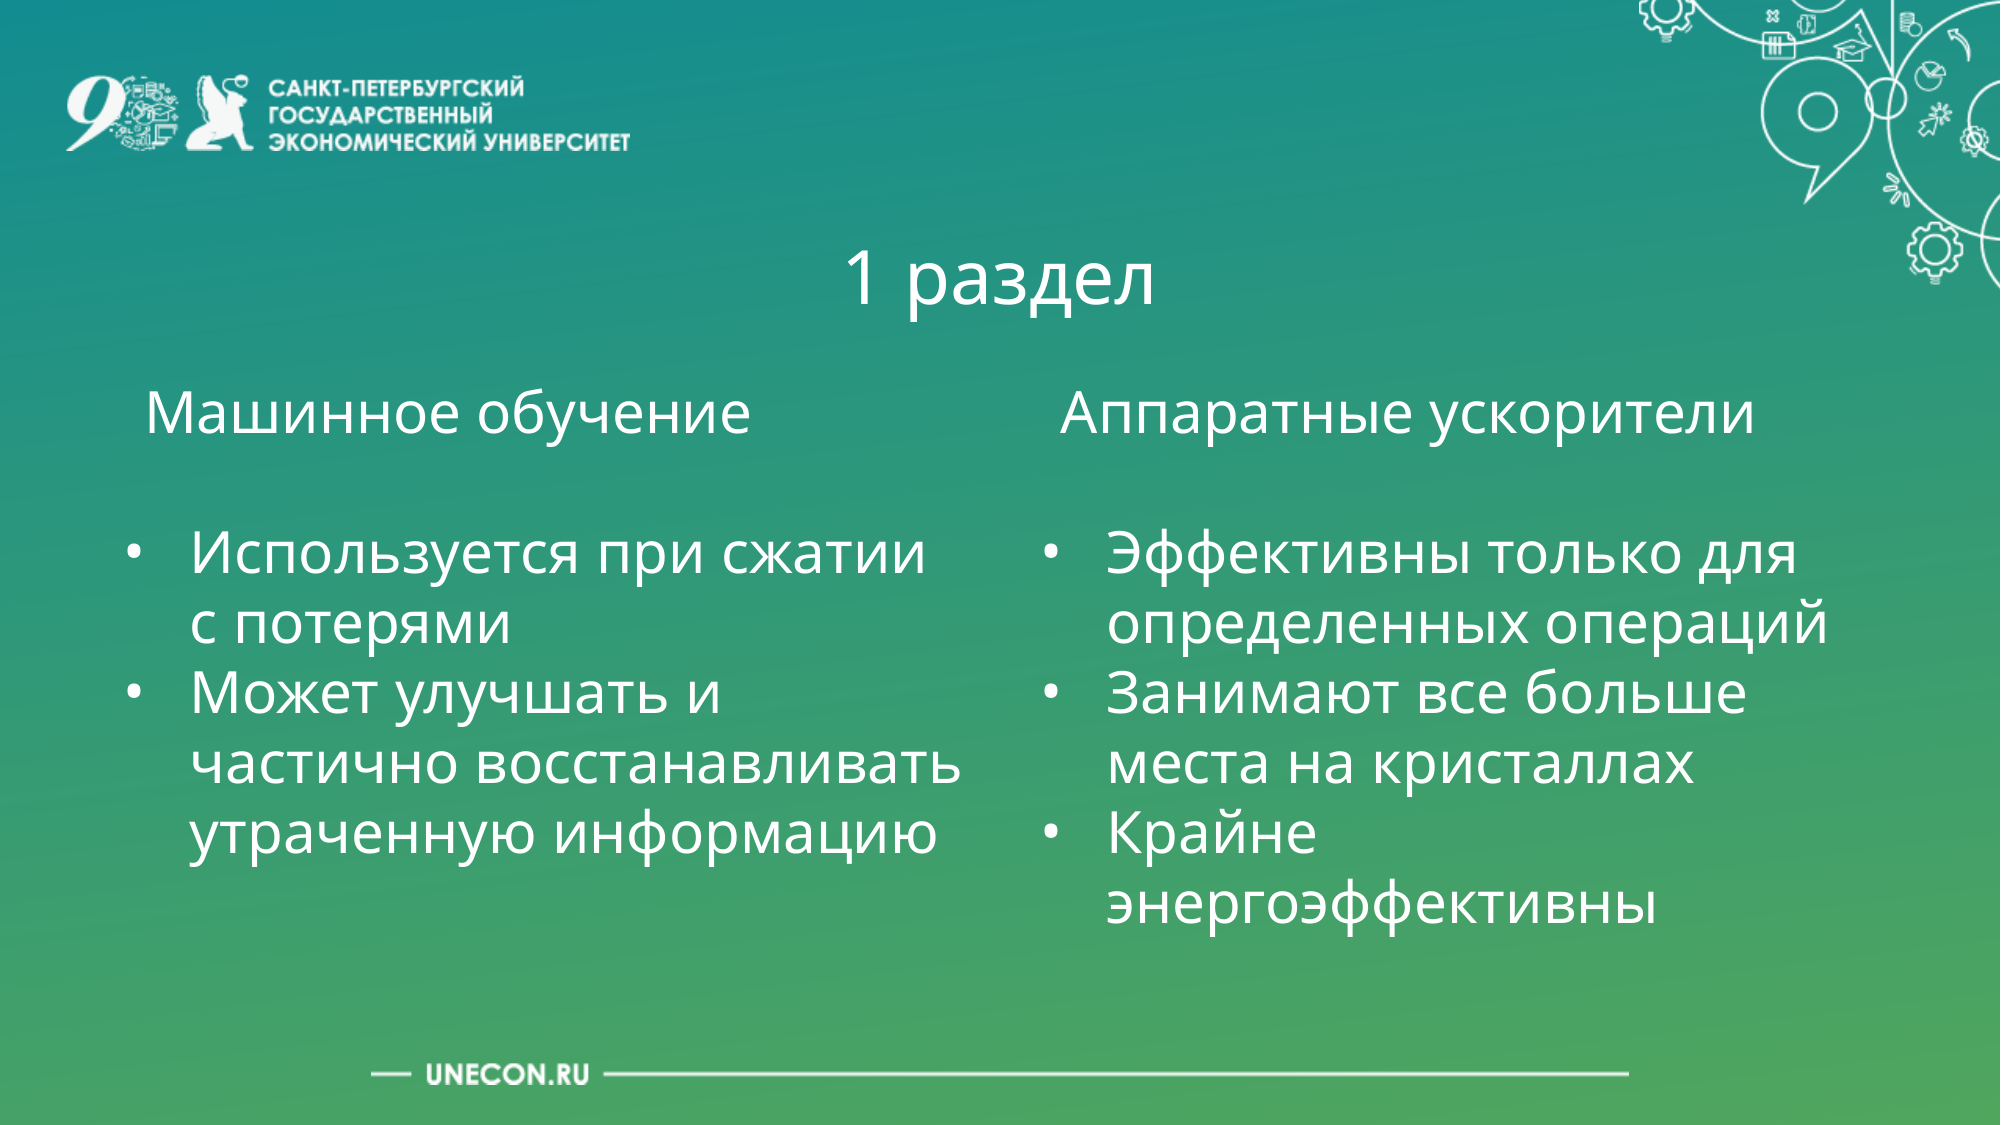

# 1 раздел
Машинное обучение
Используется при сжатии с потерями
Может улучшать и частично восстанавливать утраченную информацию
Аппаратные ускорители
Эффективны только для определенных операций
Занимают все больше места на кристаллах
Крайне энергоэффективны